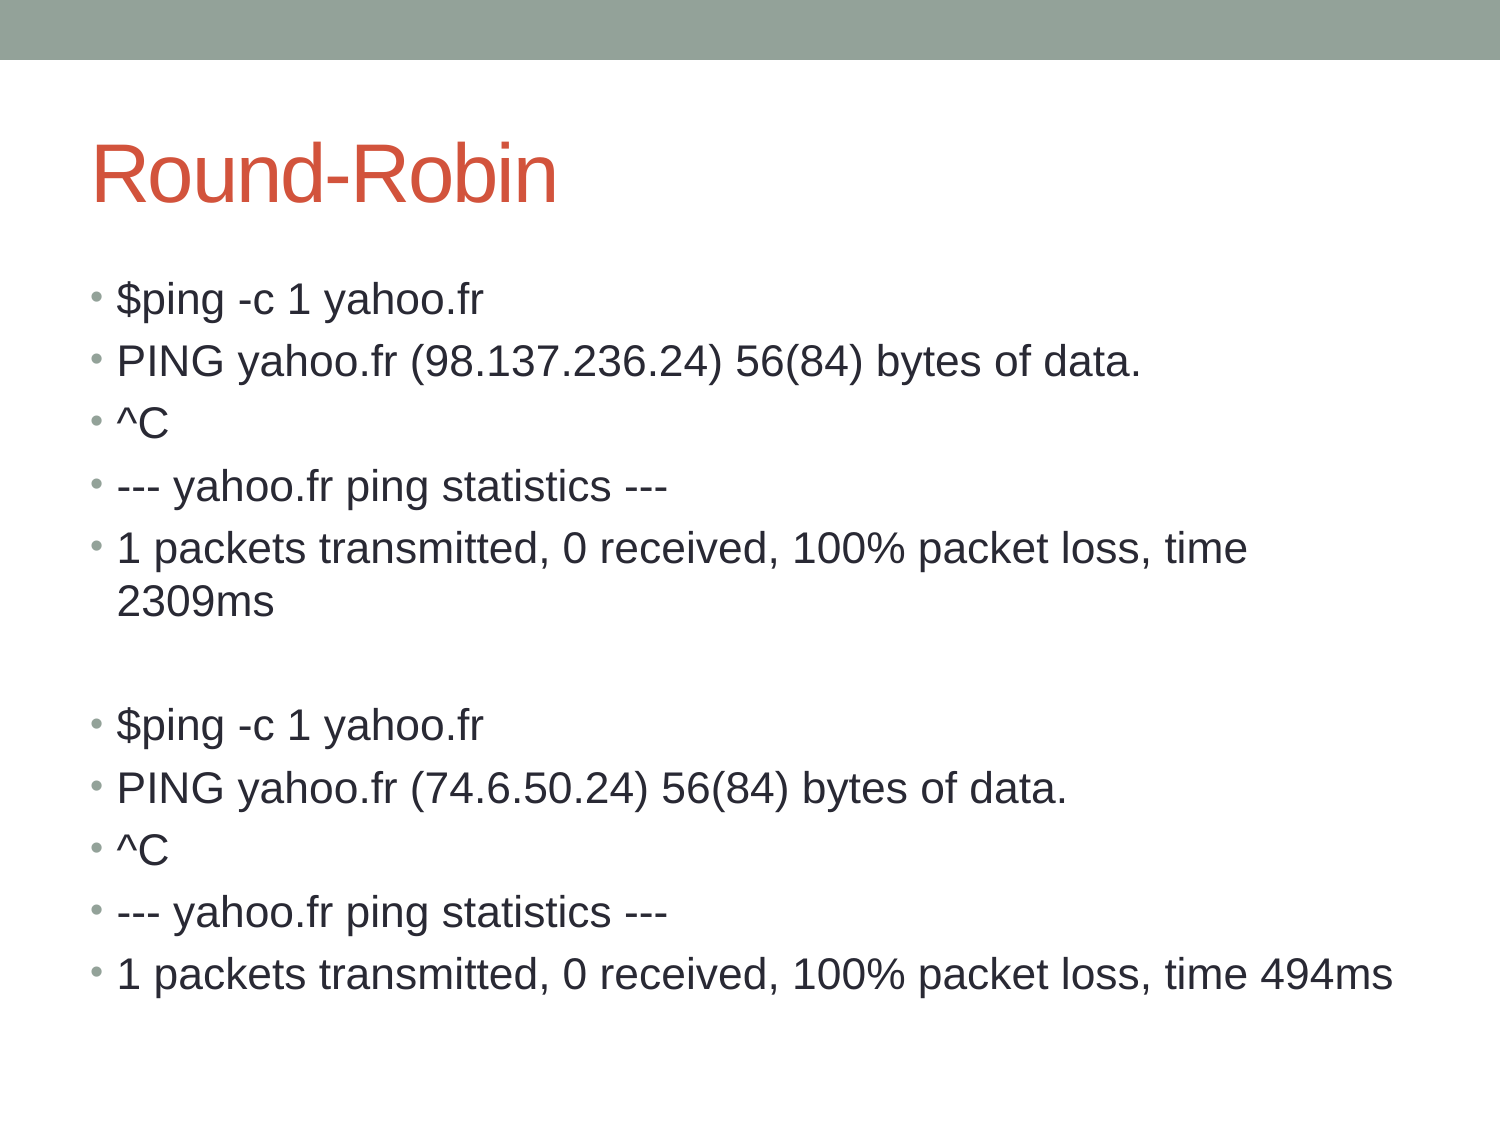

# Round-Robin
$ping -c 1 yahoo.fr
PING yahoo.fr (98.137.236.24) 56(84) bytes of data.
^C
--- yahoo.fr ping statistics ---
1 packets transmitted, 0 received, 100% packet loss, time 2309ms
$ping -c 1 yahoo.fr
PING yahoo.fr (74.6.50.24) 56(84) bytes of data.
^C
--- yahoo.fr ping statistics ---
1 packets transmitted, 0 received, 100% packet loss, time 494ms